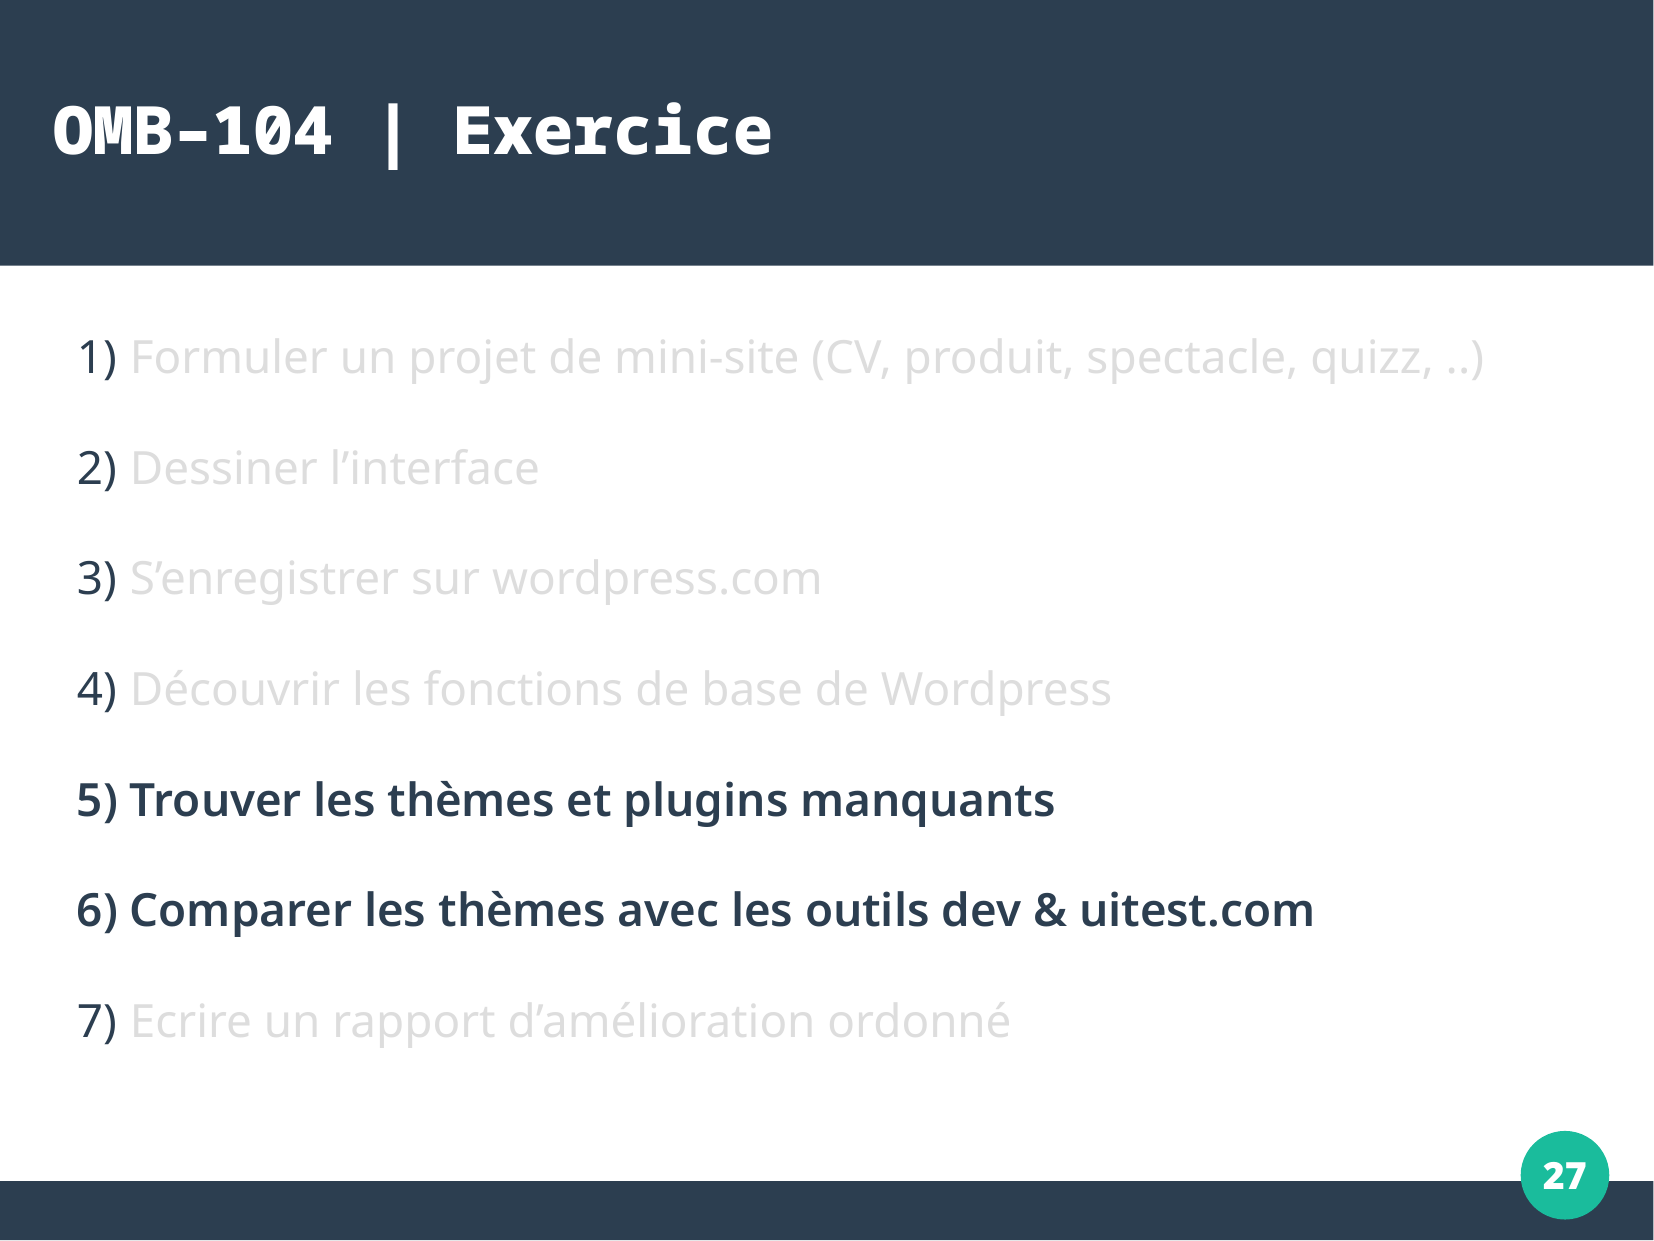

OMB–104 | Exercice
# Formuler un projet de mini-site (CV, produit, spectacle, quizz, ..)
Dessiner l’interface
S’enregistrer sur wordpress.com
Découvrir les fonctions de base de Wordpress
Trouver les thèmes et plugins manquants
Comparer les thèmes avec les outils dev & uitest.com
Ecrire un rapport d’amélioration ordonné
27